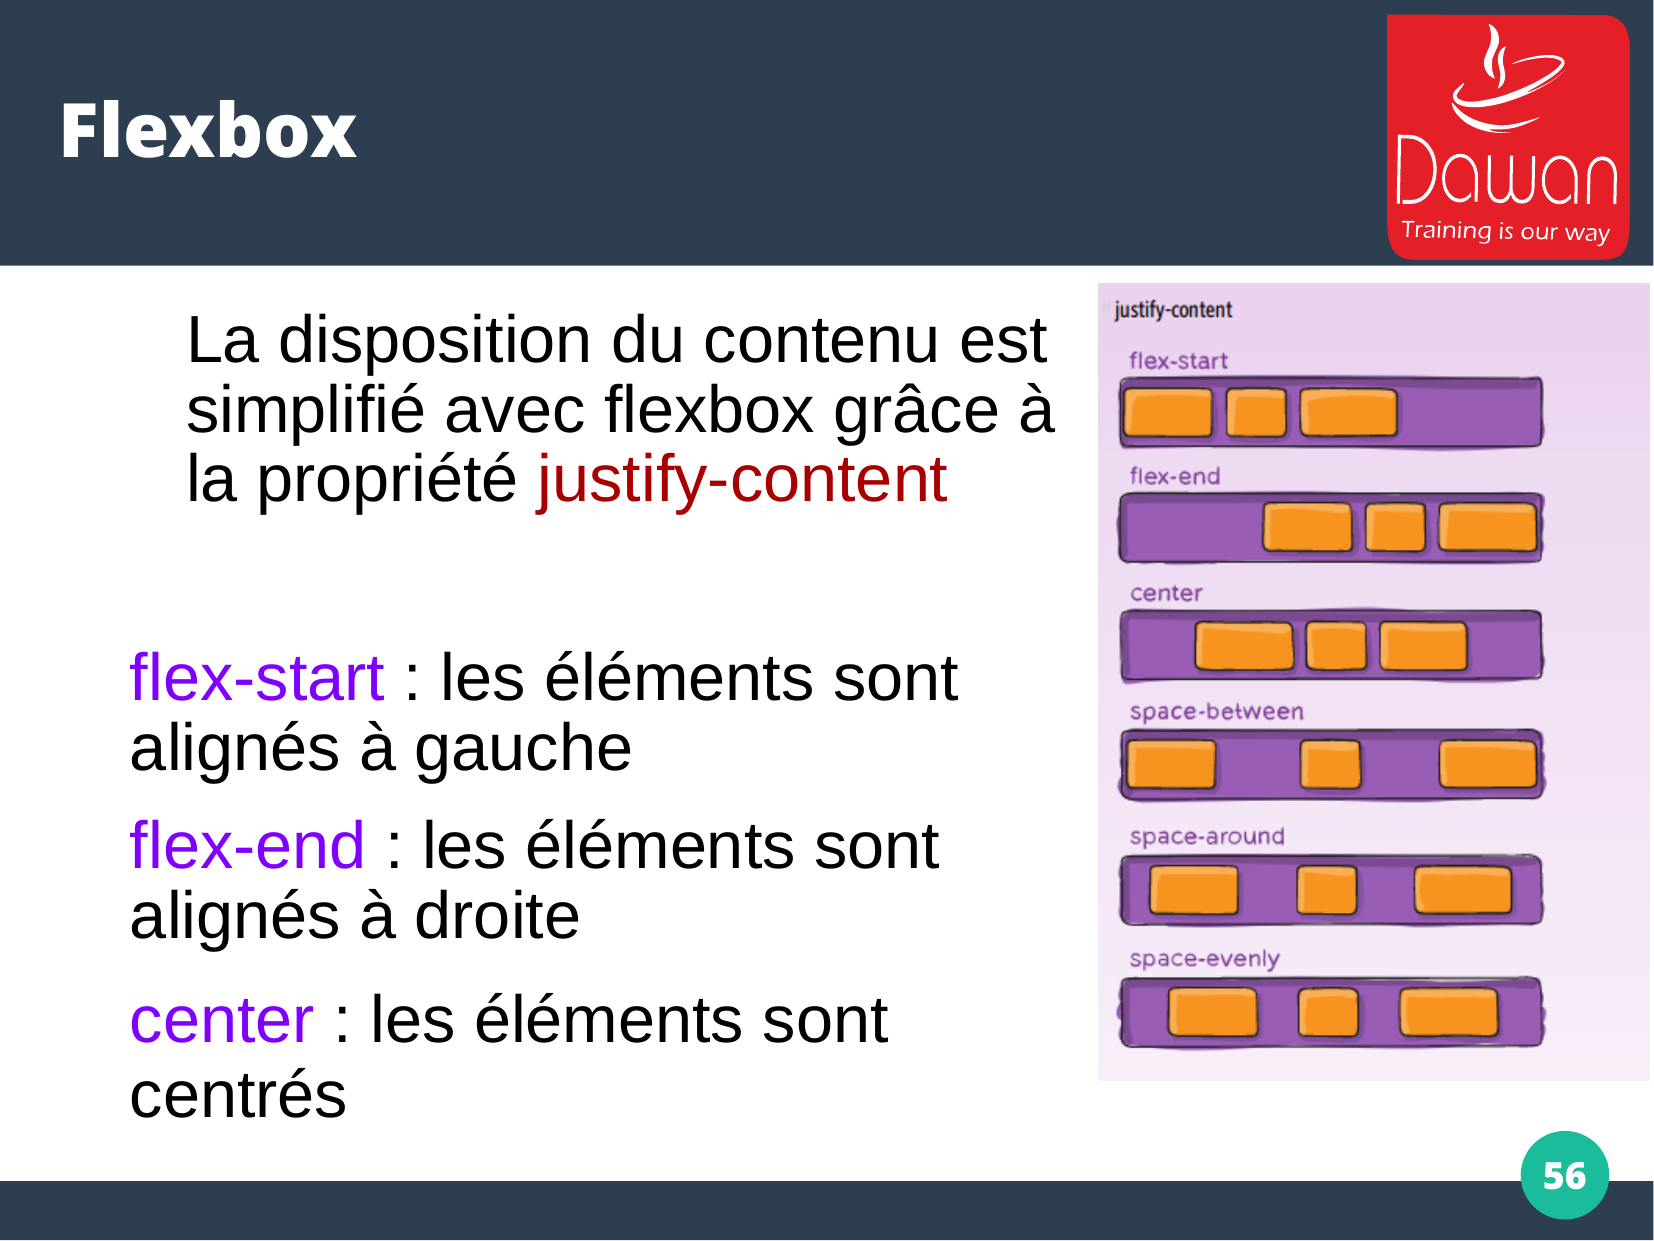

# Flexbox
La disposition du contenu est simplifié avec flexbox grâce à la propriété justify-content
flex-start : les éléments sont alignés à gauche
flex-end : les éléments sont alignés à droite
center : les éléments sont centrés
56